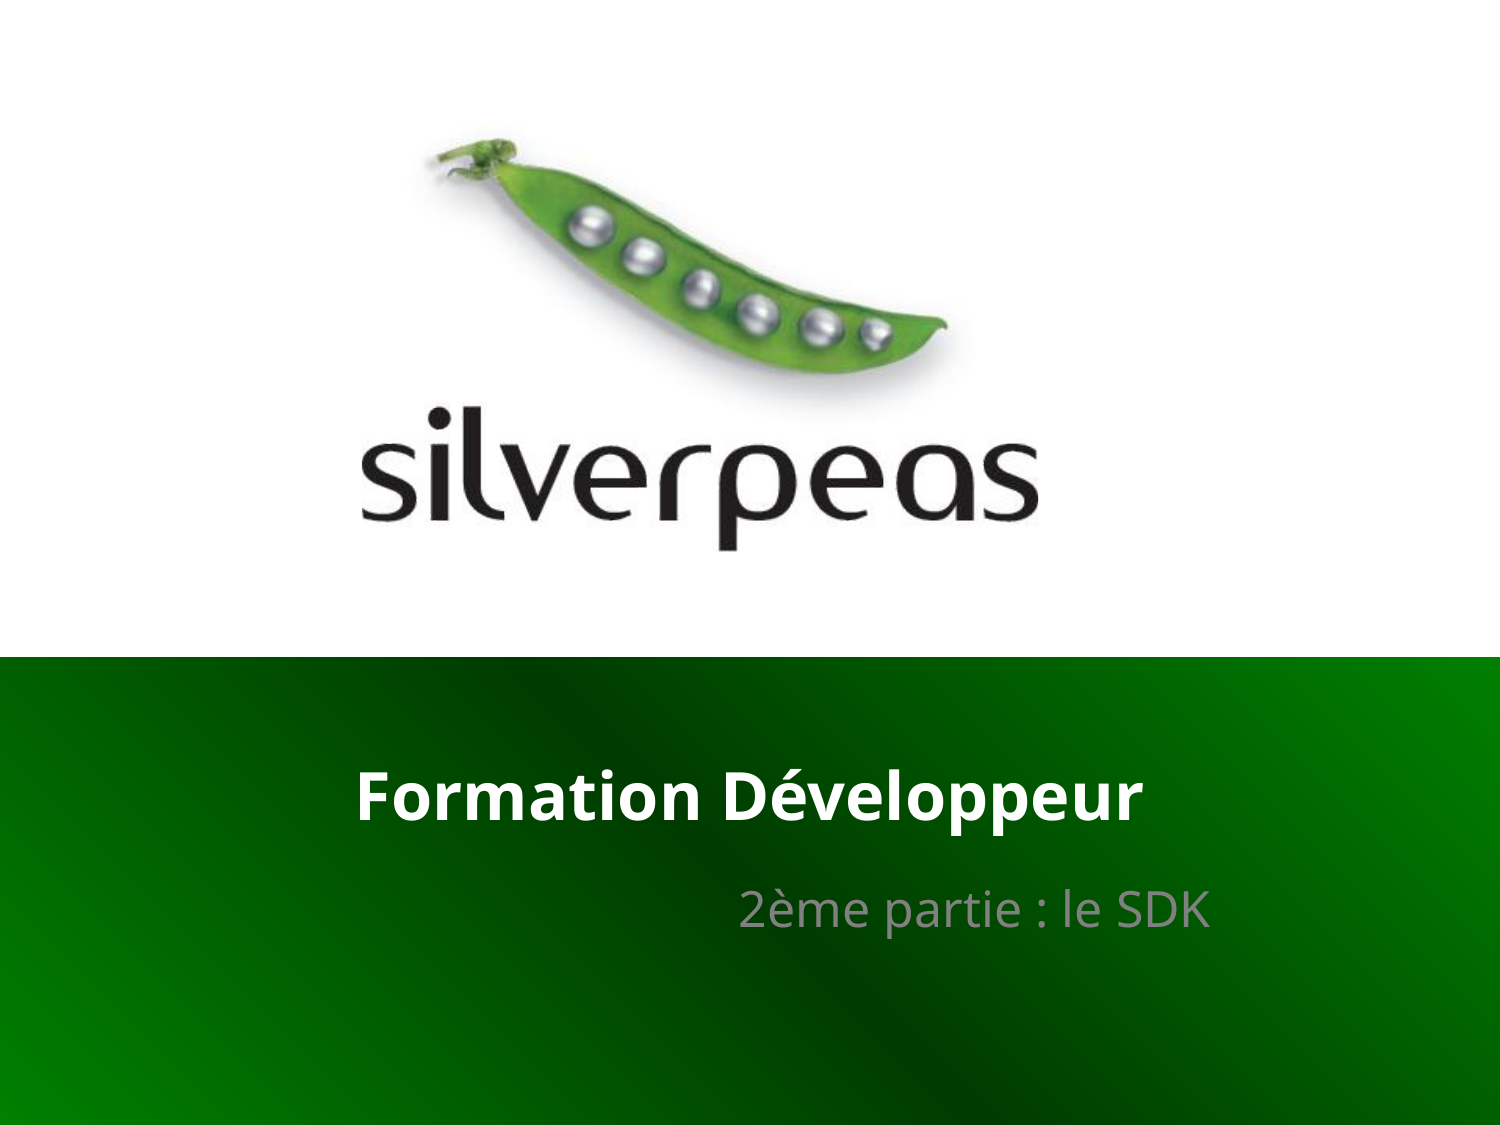

# Formation Développeur
2ème partie : le SDK